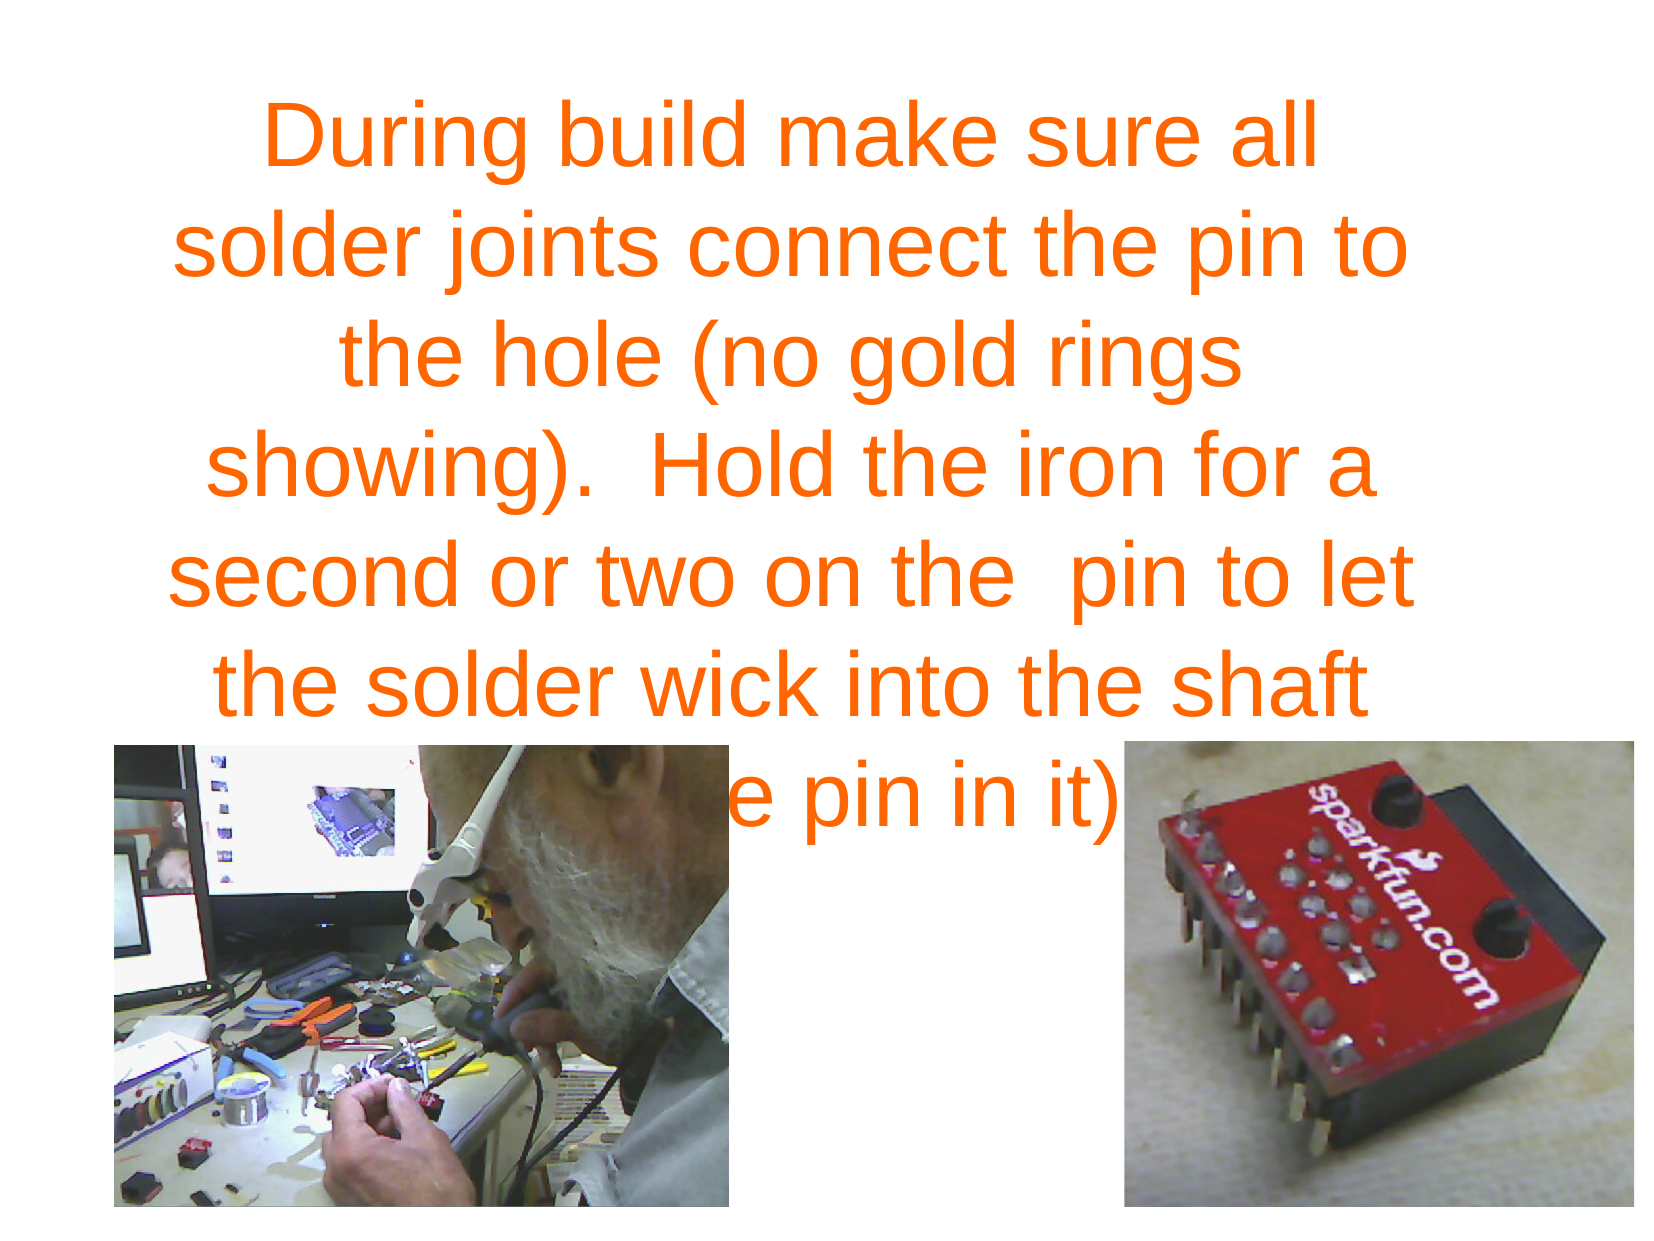

# During build make sure all solder joints connect the pin to the hole (no gold rings showing). Hold the iron for a second or two on the pin to let the solder wick into the shaft with the pin in it)